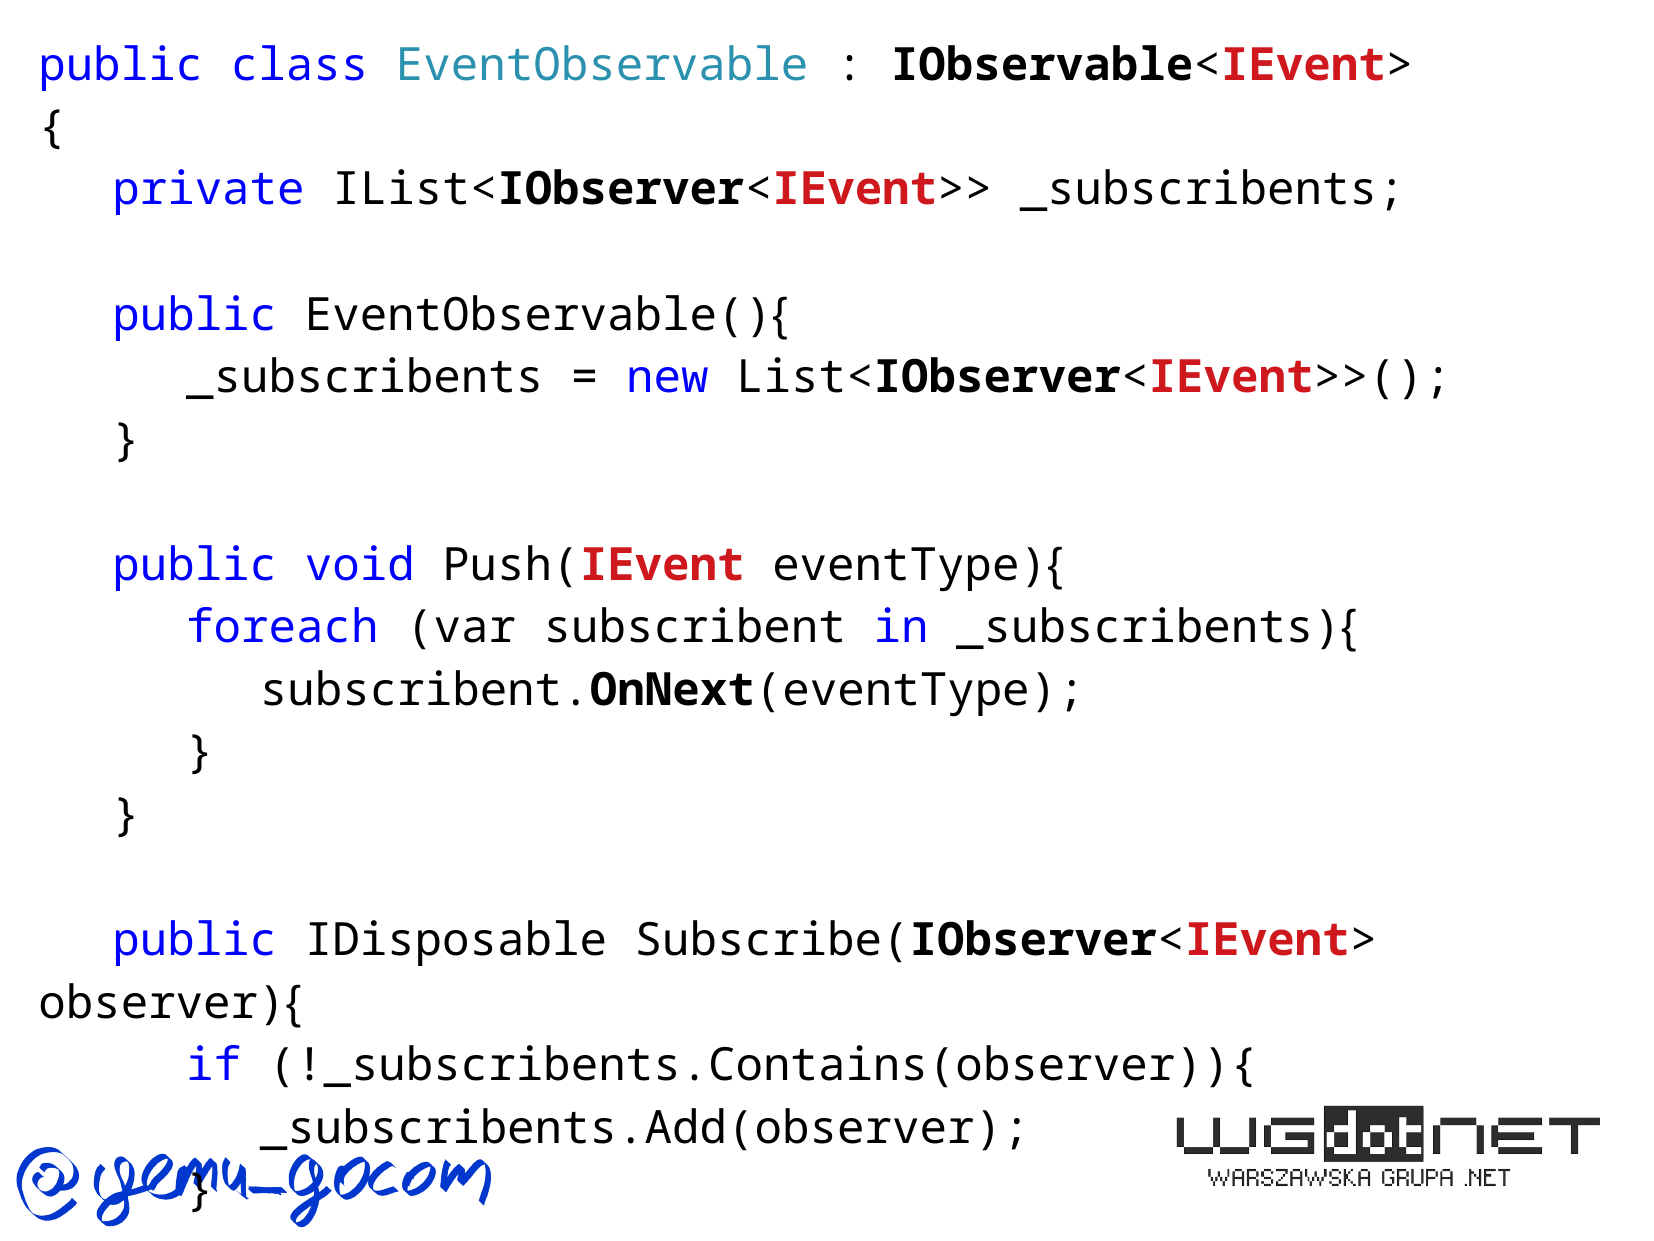

public class EventObservable : IObservable<IEvent>
{
	private IList<IObserver<IEvent>> _subscribents;
	public EventObservable(){
		_subscribents = new List<IObserver<IEvent>>();
	}
	public void Push(IEvent eventType){
		foreach (var subscribent in _subscribents){
			subscribent.OnNext(eventType);
		}
	}
	public IDisposable Subscribe(IObserver<IEvent> observer){
		if (!_subscribents.Contains(observer)){
			_subscribents.Add(observer);
		}
		return new Unsubscribe<IEvent>(observer, _subscribents);
	}
}